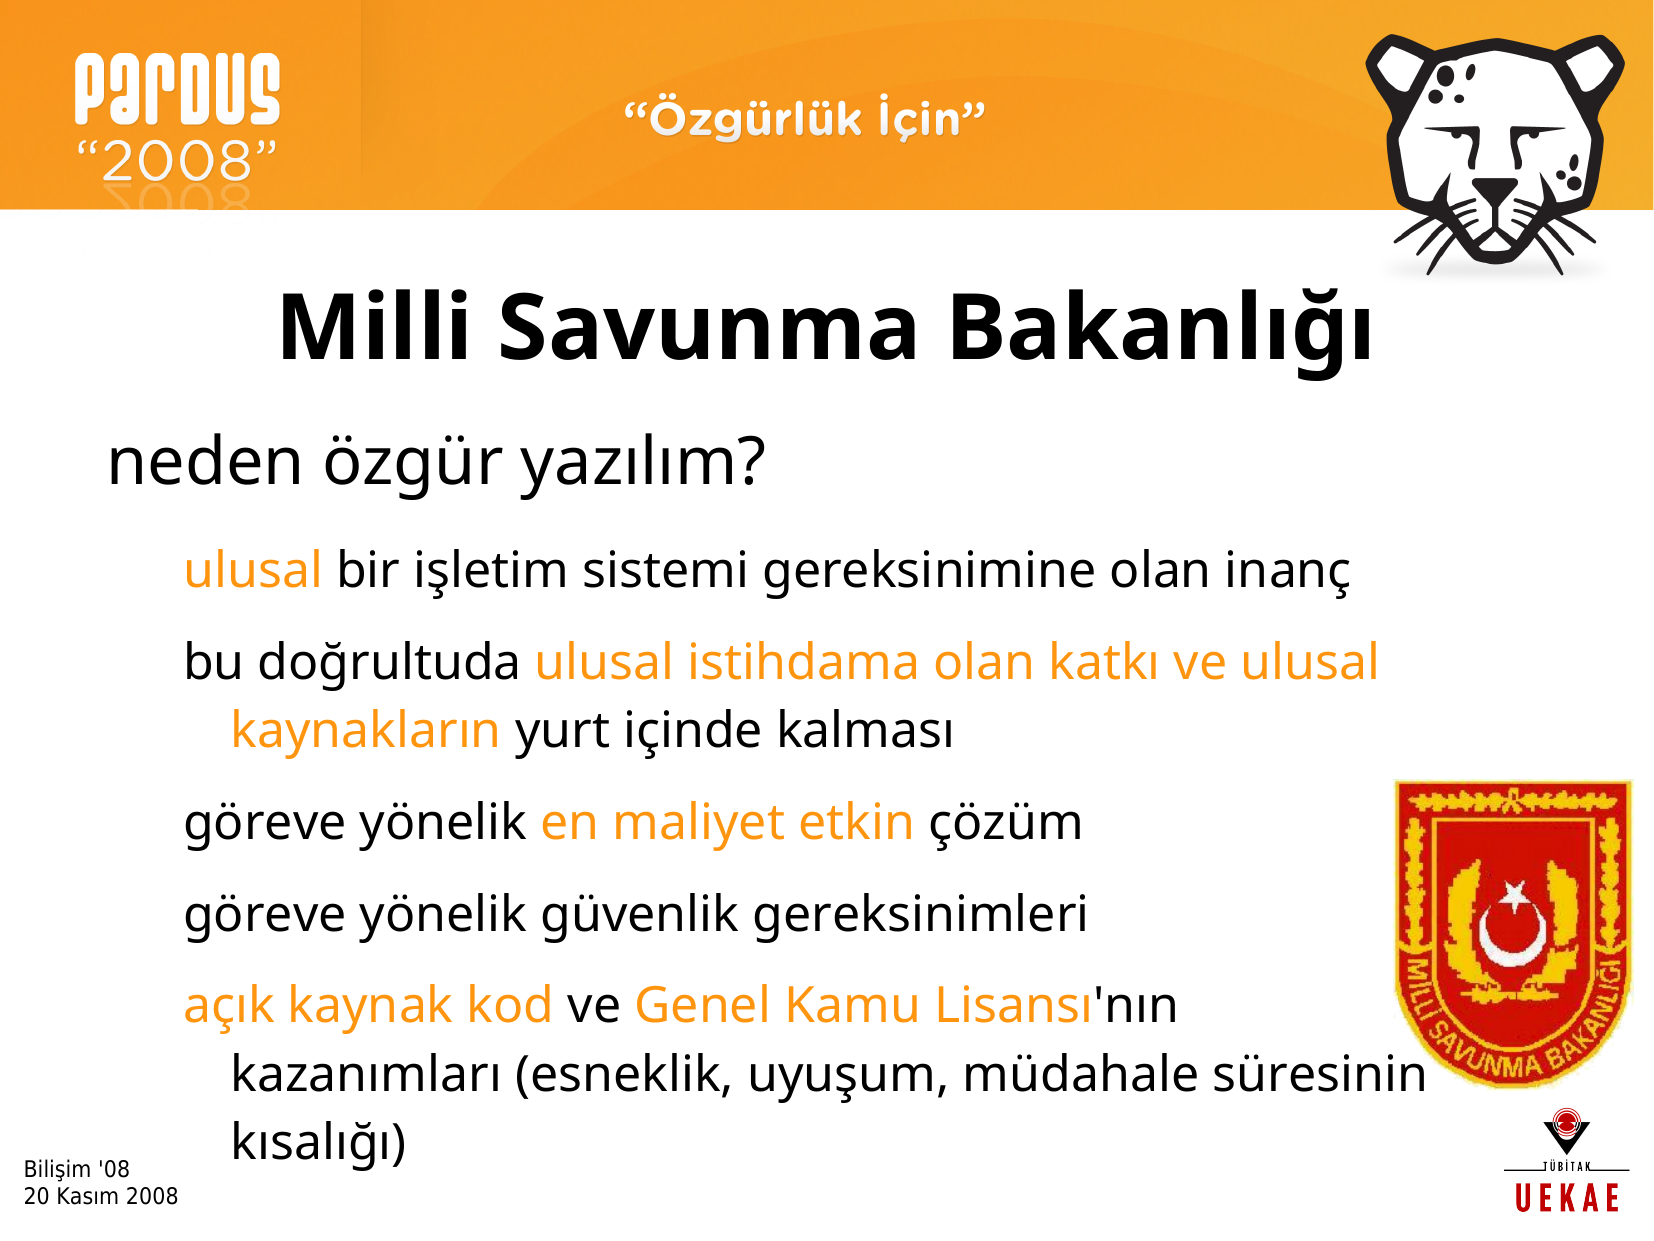

# Milli Savunma Bakanlığı
neden özgür yazılım?
ulusal bir işletim sistemi gereksinimine olan inanç
bu doğrultuda ulusal istihdama olan katkı ve ulusal kaynakların yurt içinde kalması
göreve yönelik en maliyet etkin çözüm
göreve yönelik güvenlik gereksinimleri
açık kaynak kod ve Genel Kamu Lisansı'nın kazanımları (esneklik, uyuşum, müdahale süresinin kısalığı)